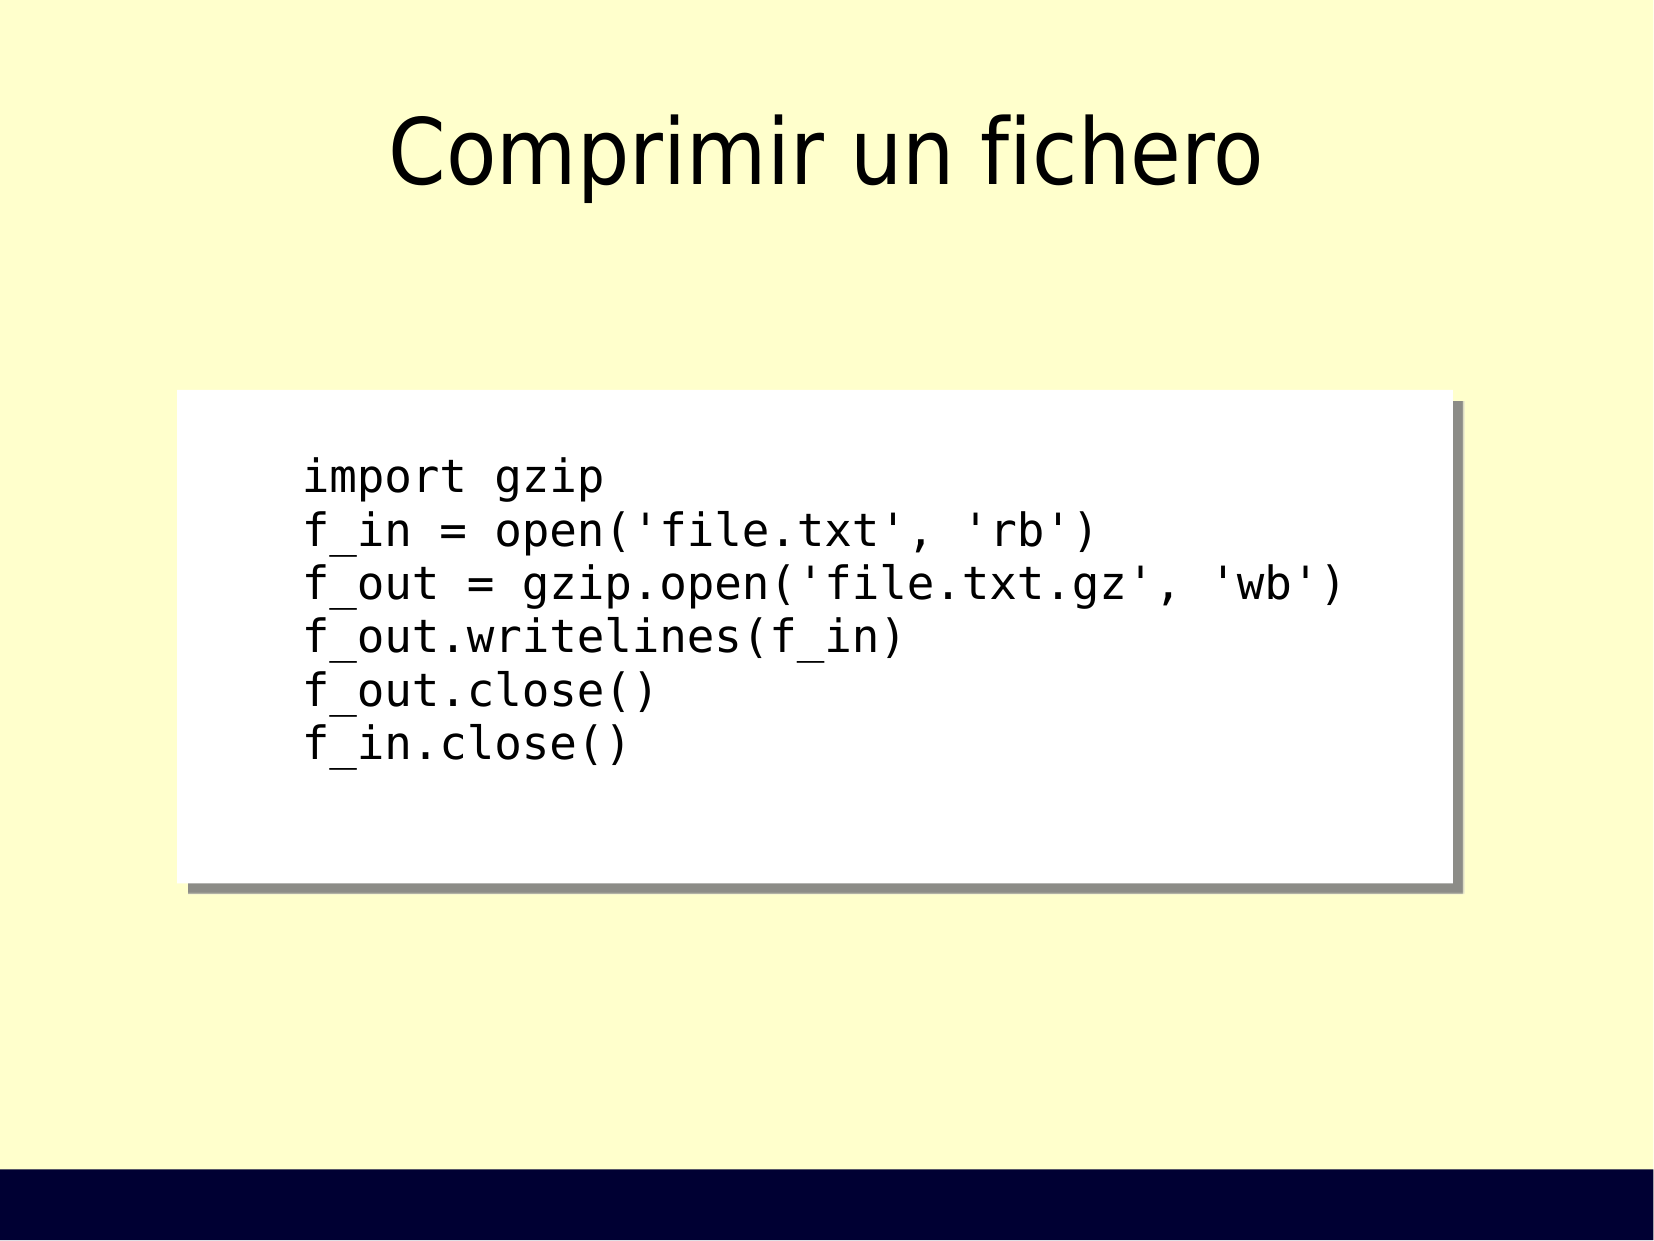

# Comprimir un fichero
 import gzip
 f_in = open('file.txt', 'rb')
 f_out = gzip.open('file.txt.gz', 'wb')
 f_out.writelines(f_in)
 f_out.close()
 f_in.close()